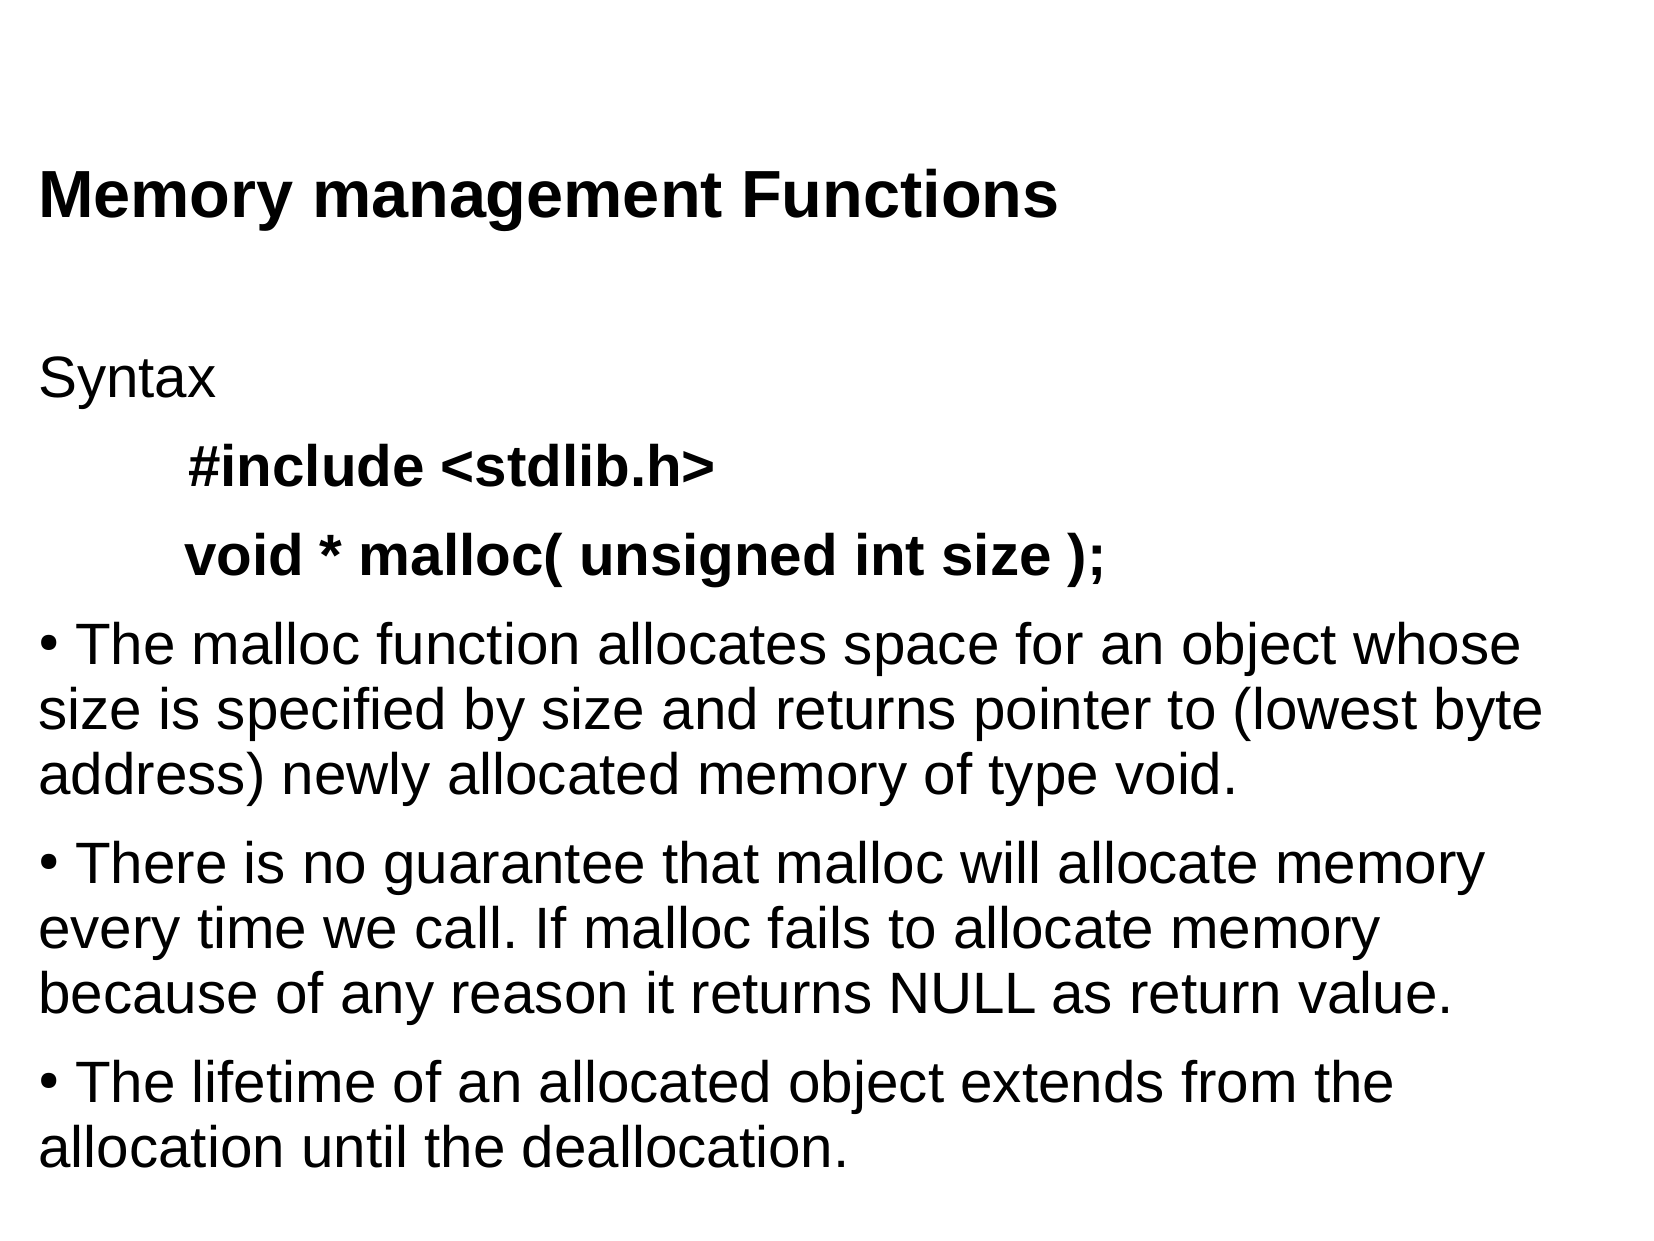

Memory management Functions
Syntax
		#include <stdlib.h>
	void * malloc( unsigned int size );
 The malloc function allocates space for an object whose size is specified by size and returns pointer to (lowest byte address) newly allocated memory of type void.
 There is no guarantee that malloc will allocate memory every time we call. If malloc fails to allocate memory because of any reason it returns NULL as return value.
 The lifetime of an allocated object extends from the allocation until the deallocation.